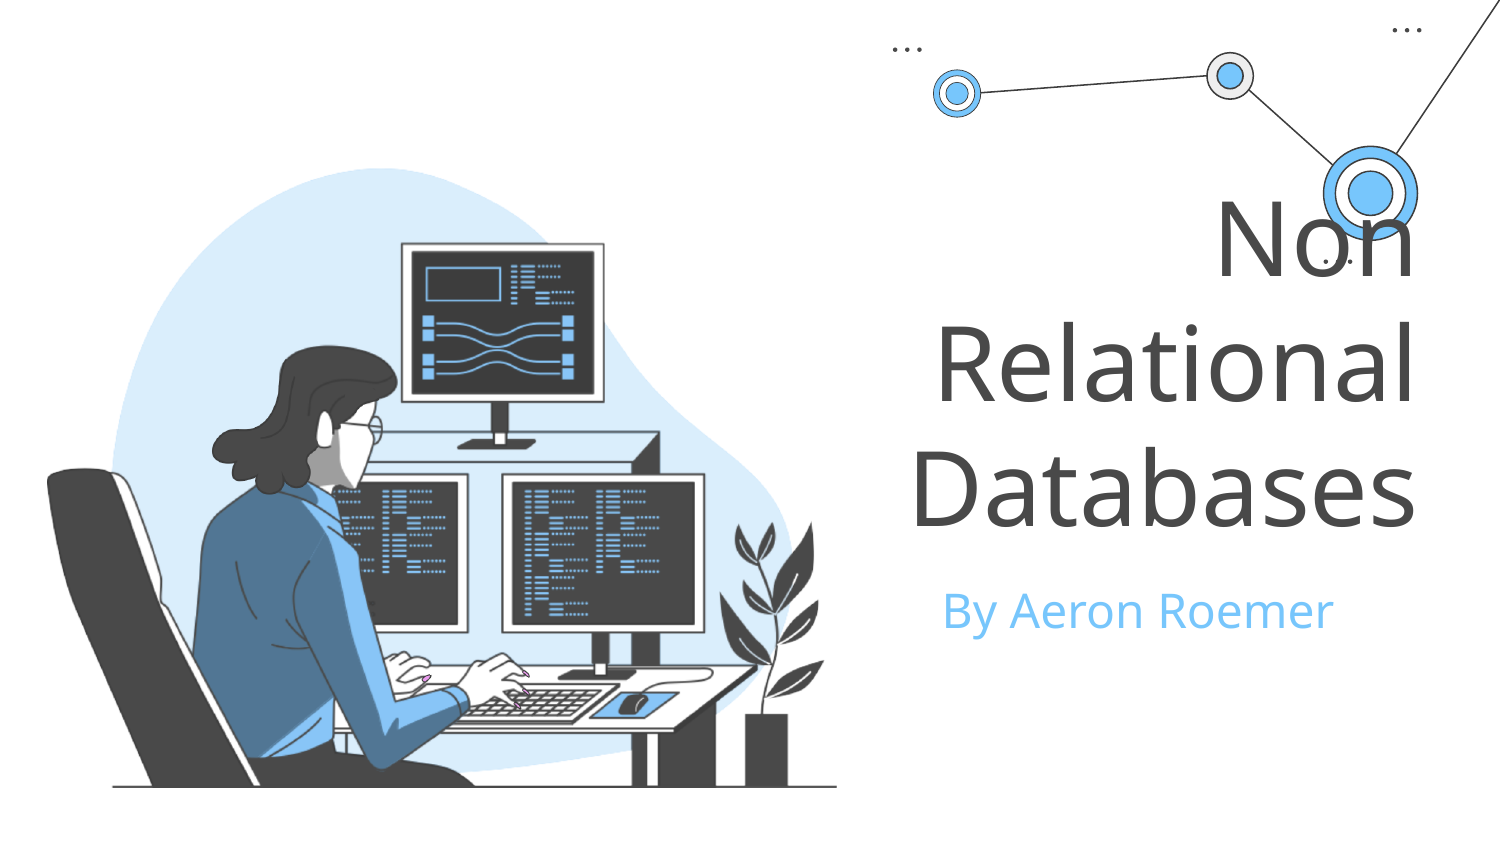

# Non Relational Databases
By Aeron Roemer